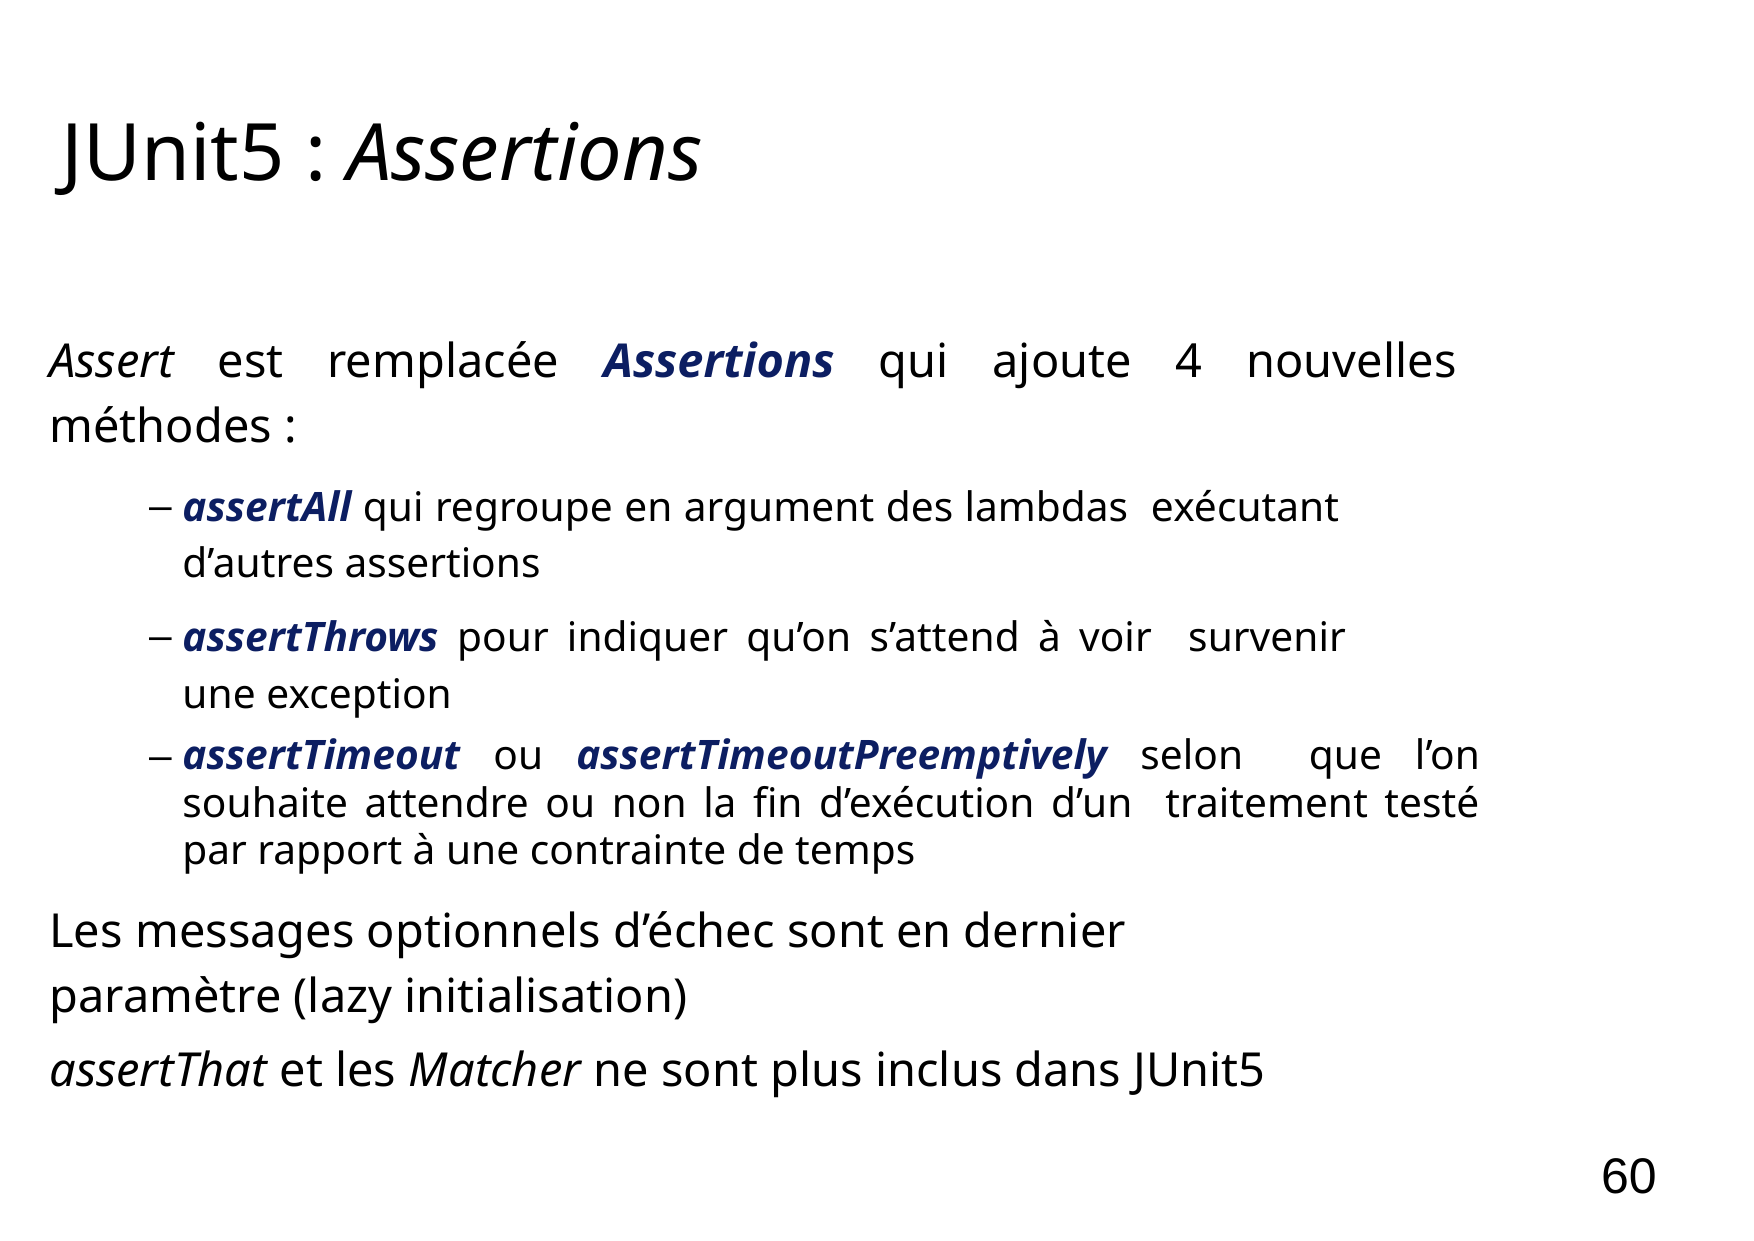

# JUnit5 : Assertions
Assert est remplacée Assertions qui ajoute 4 nouvelles méthodes :
assertAll qui regroupe en argument des lambdas exécutant d’autres assertions
assertThrows pour indiquer qu’on s’attend à voir survenir une exception
assertTimeout ou assertTimeoutPreemptively selon que l’on souhaite attendre ou non la fin d’exécution d’un traitement testé par rapport à une contrainte de temps
Les messages optionnels d’échec sont en dernier paramètre (lazy initialisation)
assertThat et les Matcher ne sont plus inclus dans JUnit5
60